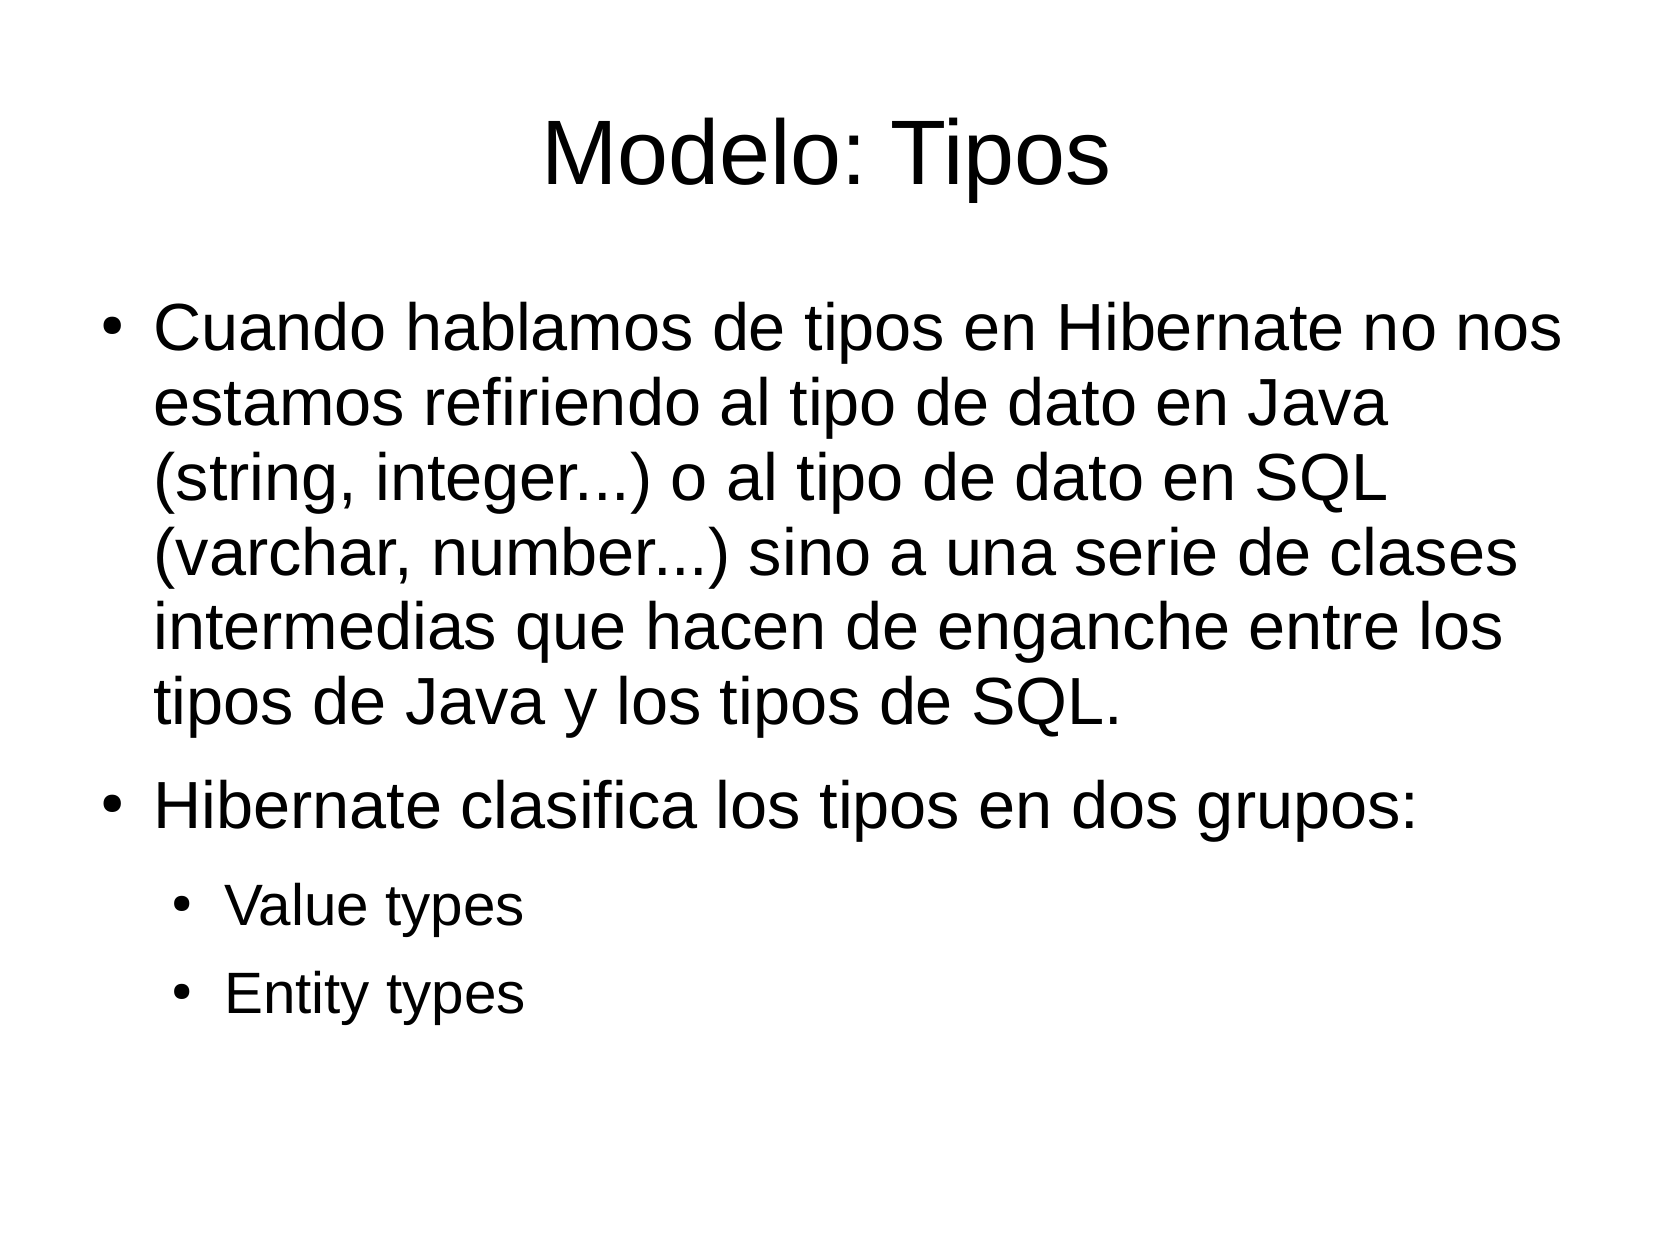

# Modelo: Tipos
Cuando hablamos de tipos en Hibernate no nos estamos refiriendo al tipo de dato en Java (string, integer...) o al tipo de dato en SQL (varchar, number...) sino a una serie de clases intermedias que hacen de enganche entre los tipos de Java y los tipos de SQL.
Hibernate clasifica los tipos en dos grupos:
Value types
Entity types